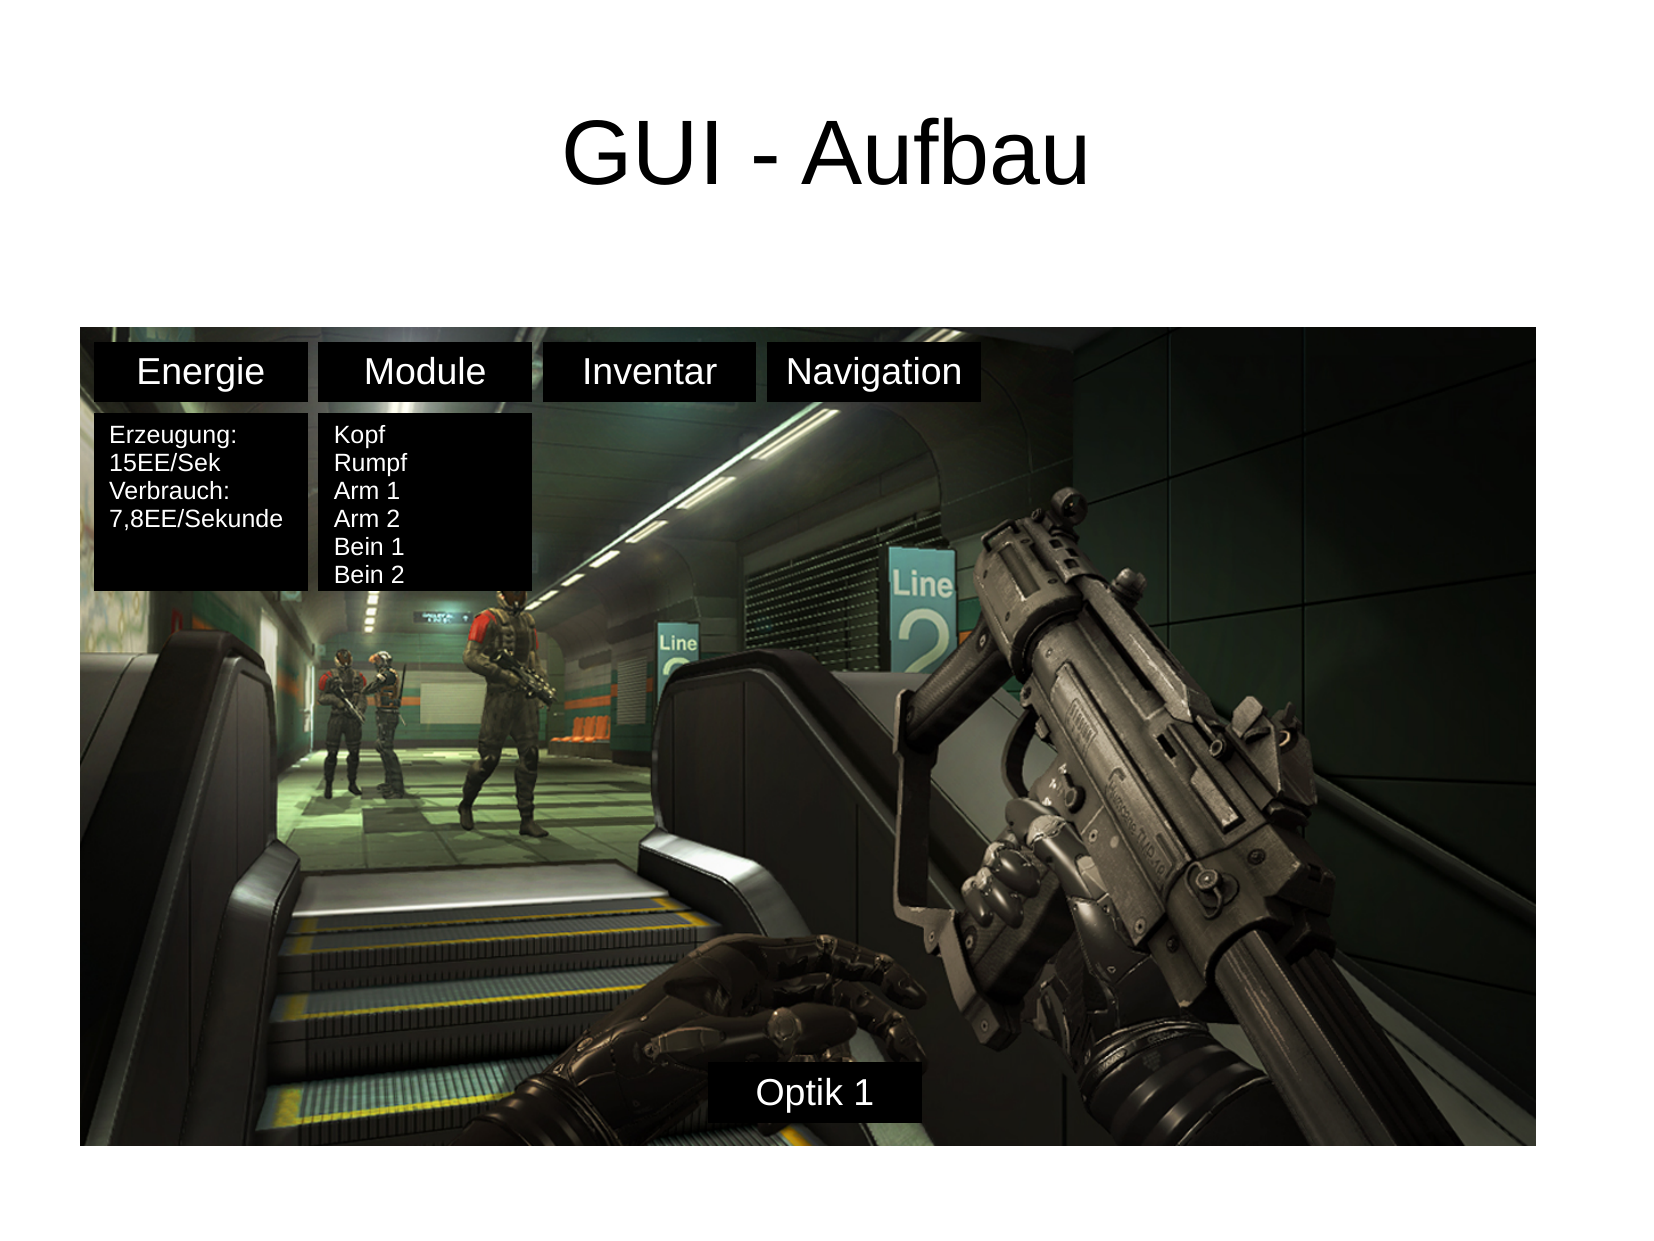

# GUI - Aufbau
Energie
Module
Inventar
Navigation
Erzeugung: 15EE/Sek
Verbrauch:
7,8EE/Sekunde
Kopf
Rumpf
Arm 1
Arm 2
Bein 1
Bein 2
Optik 1